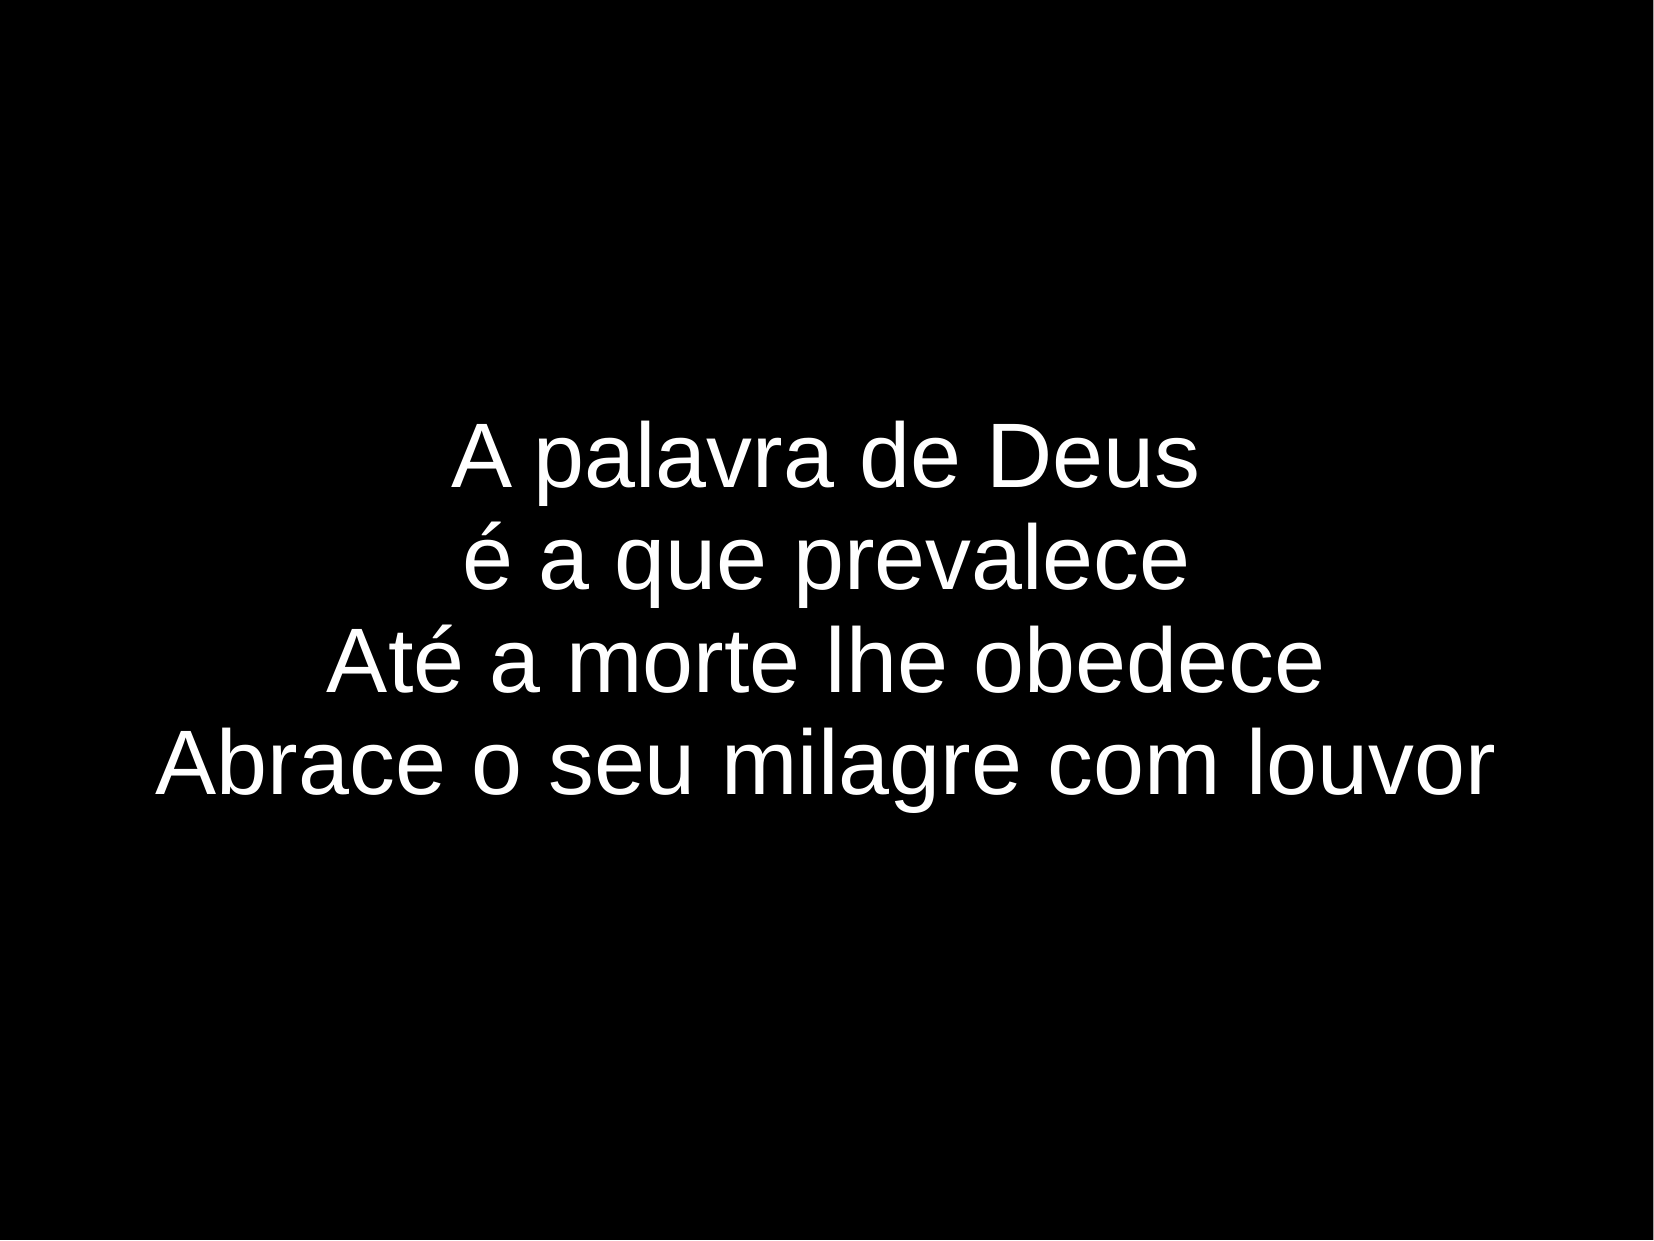

# A palavra de Deus
é a que prevalece
Até a morte lhe obedece
Abrace o seu milagre com louvor